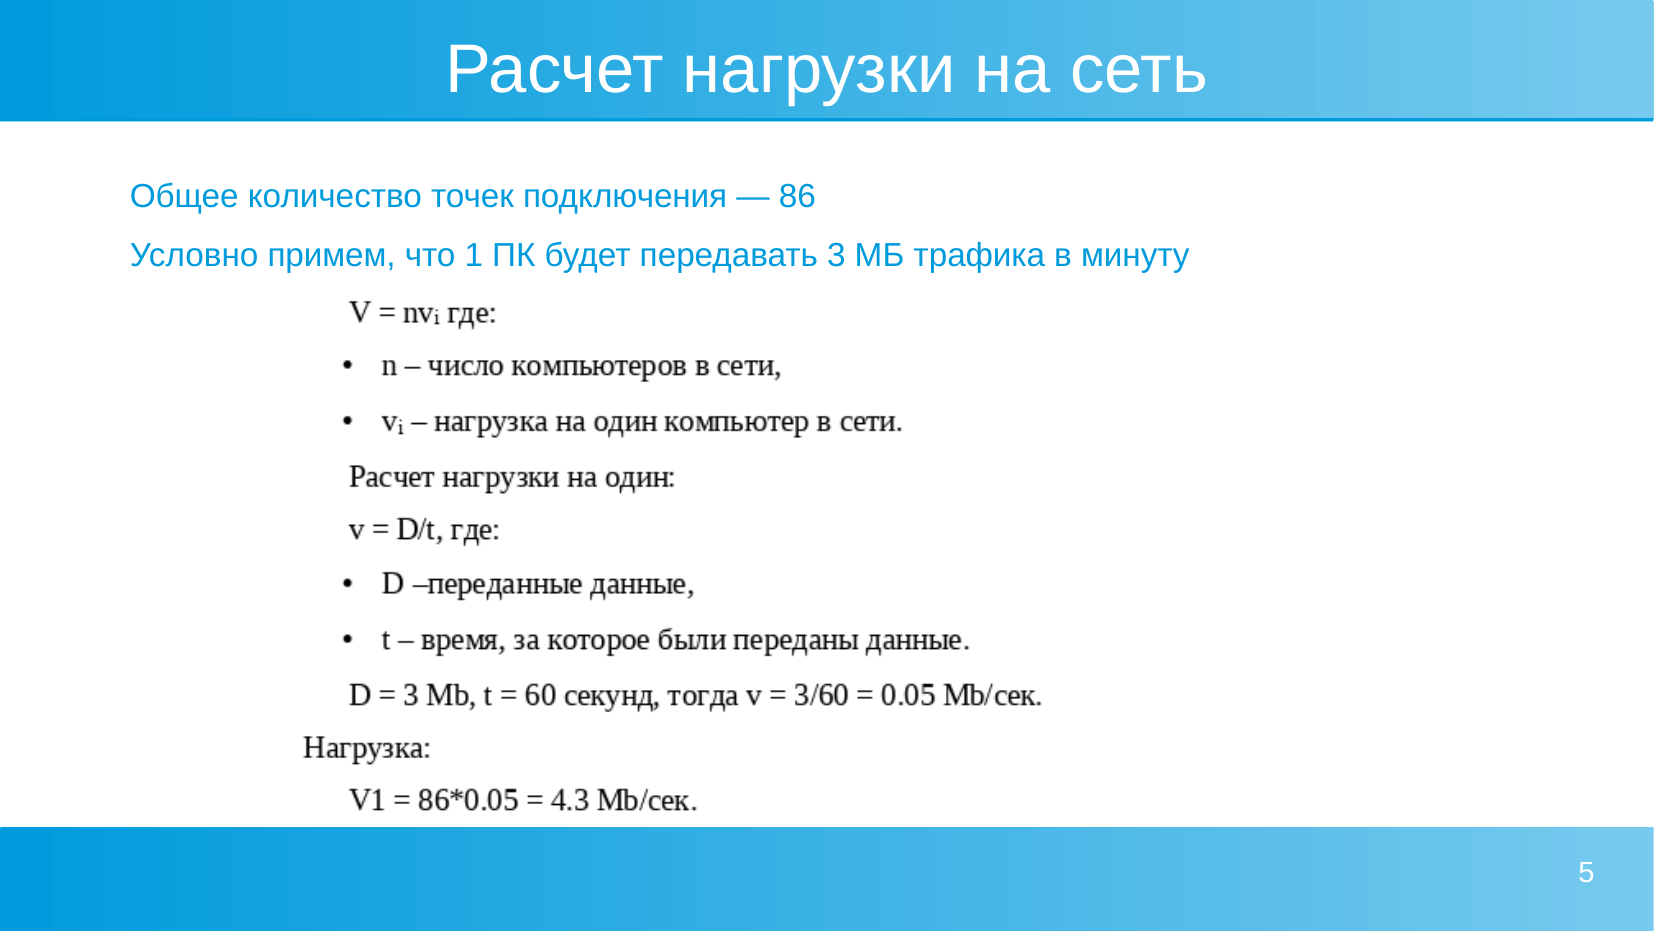

# Расчет нагрузки на сеть
Общее количество точек подключения — 86
Условно примем, что 1 ПК будет передавать 3 МБ трафика в минуту
5